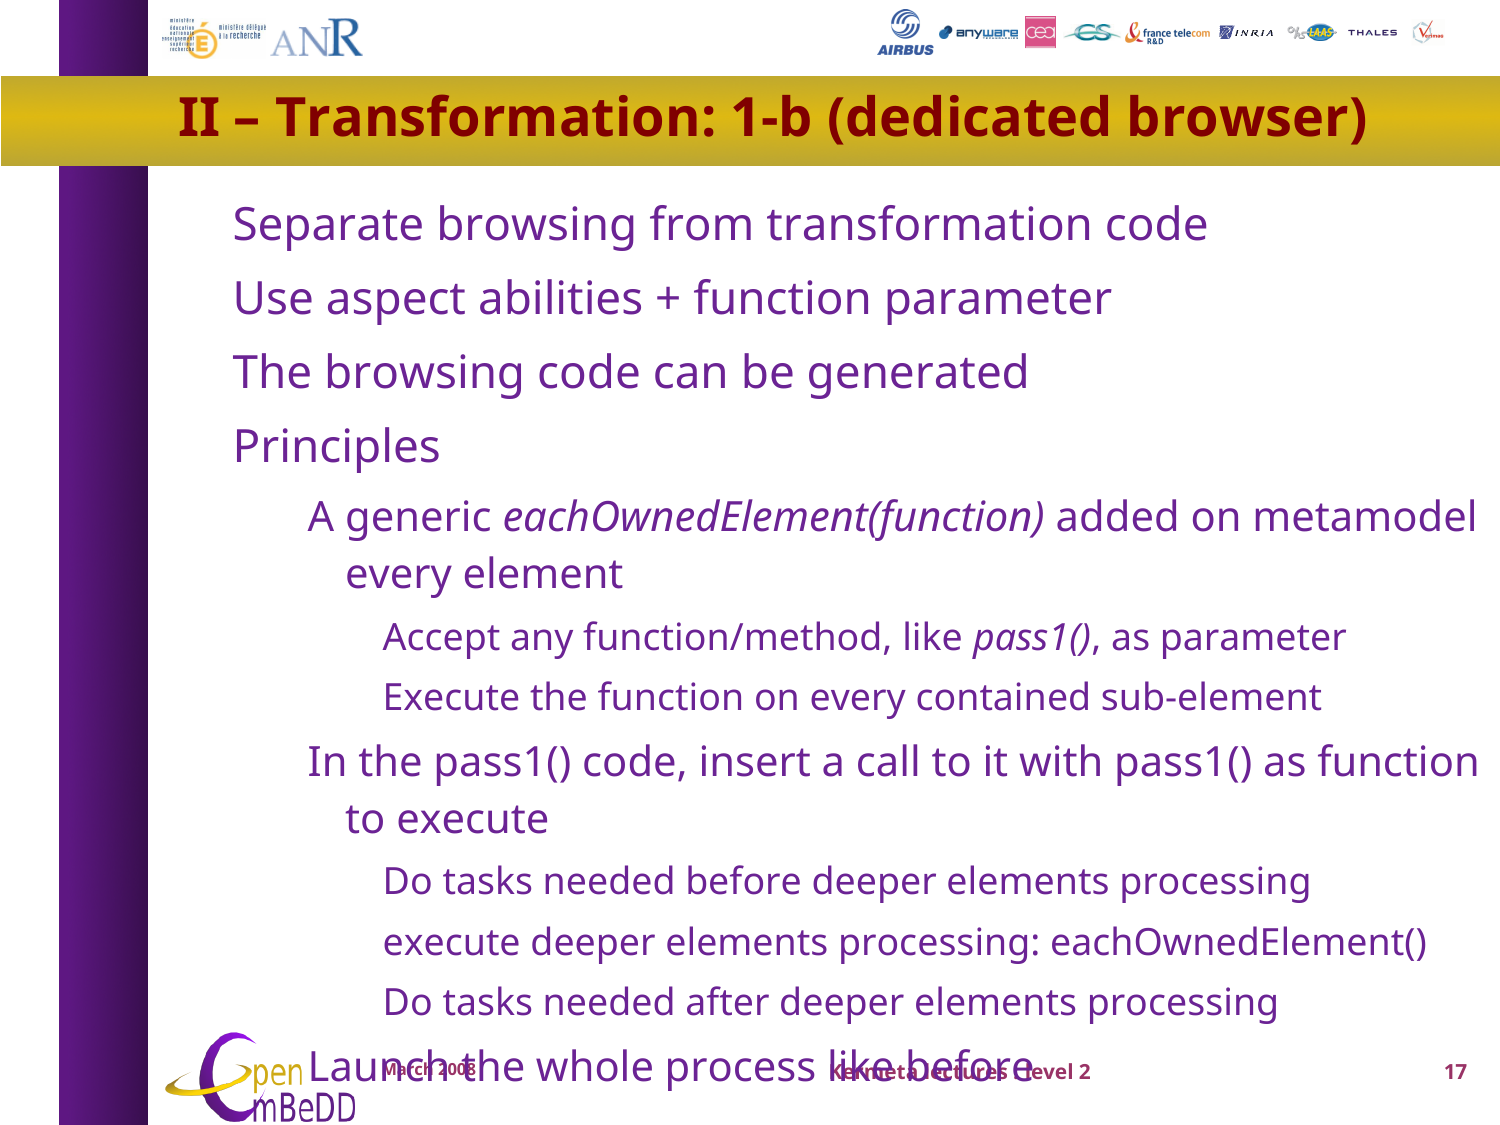

# II – Transformation: 1-b (dedicated browser)
Separate browsing from transformation code
Use aspect abilities + function parameter
The browsing code can be generated
Principles
A generic eachOwnedElement(function) added on metamodel every element
Accept any function/method, like pass1(), as parameter
Execute the function on every contained sub-element
In the pass1() code, insert a call to it with pass1() as function to execute
Do tasks needed before deeper elements processing
execute deeper elements processing: eachOwnedElement()
Do tasks needed after deeper elements processing
Launch the whole process like before
Pied de page
Pied de page fixe
17